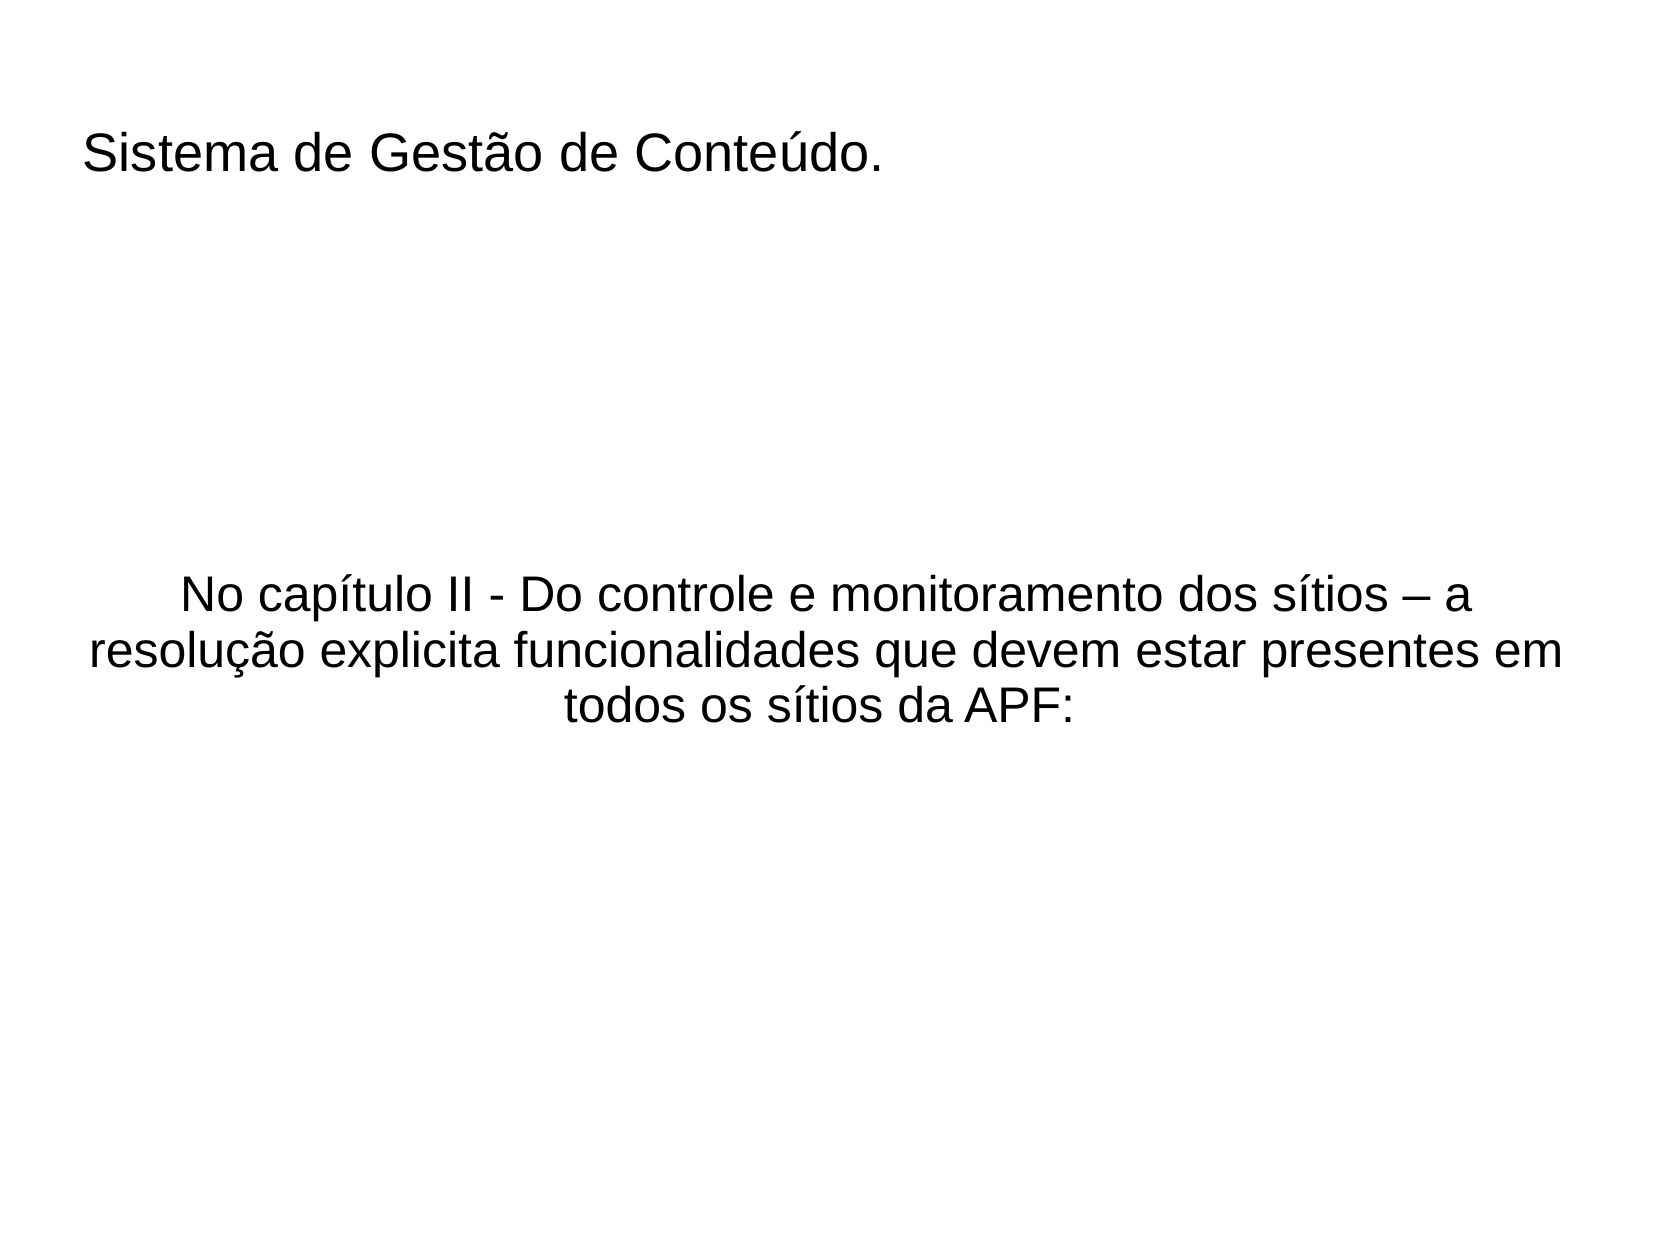

# Sistema de Gestão de Conteúdo.
No capítulo II - Do controle e monitoramento dos sítios – a resolução explicita funcionalidades que devem estar presentes em todos os sítios da APF: